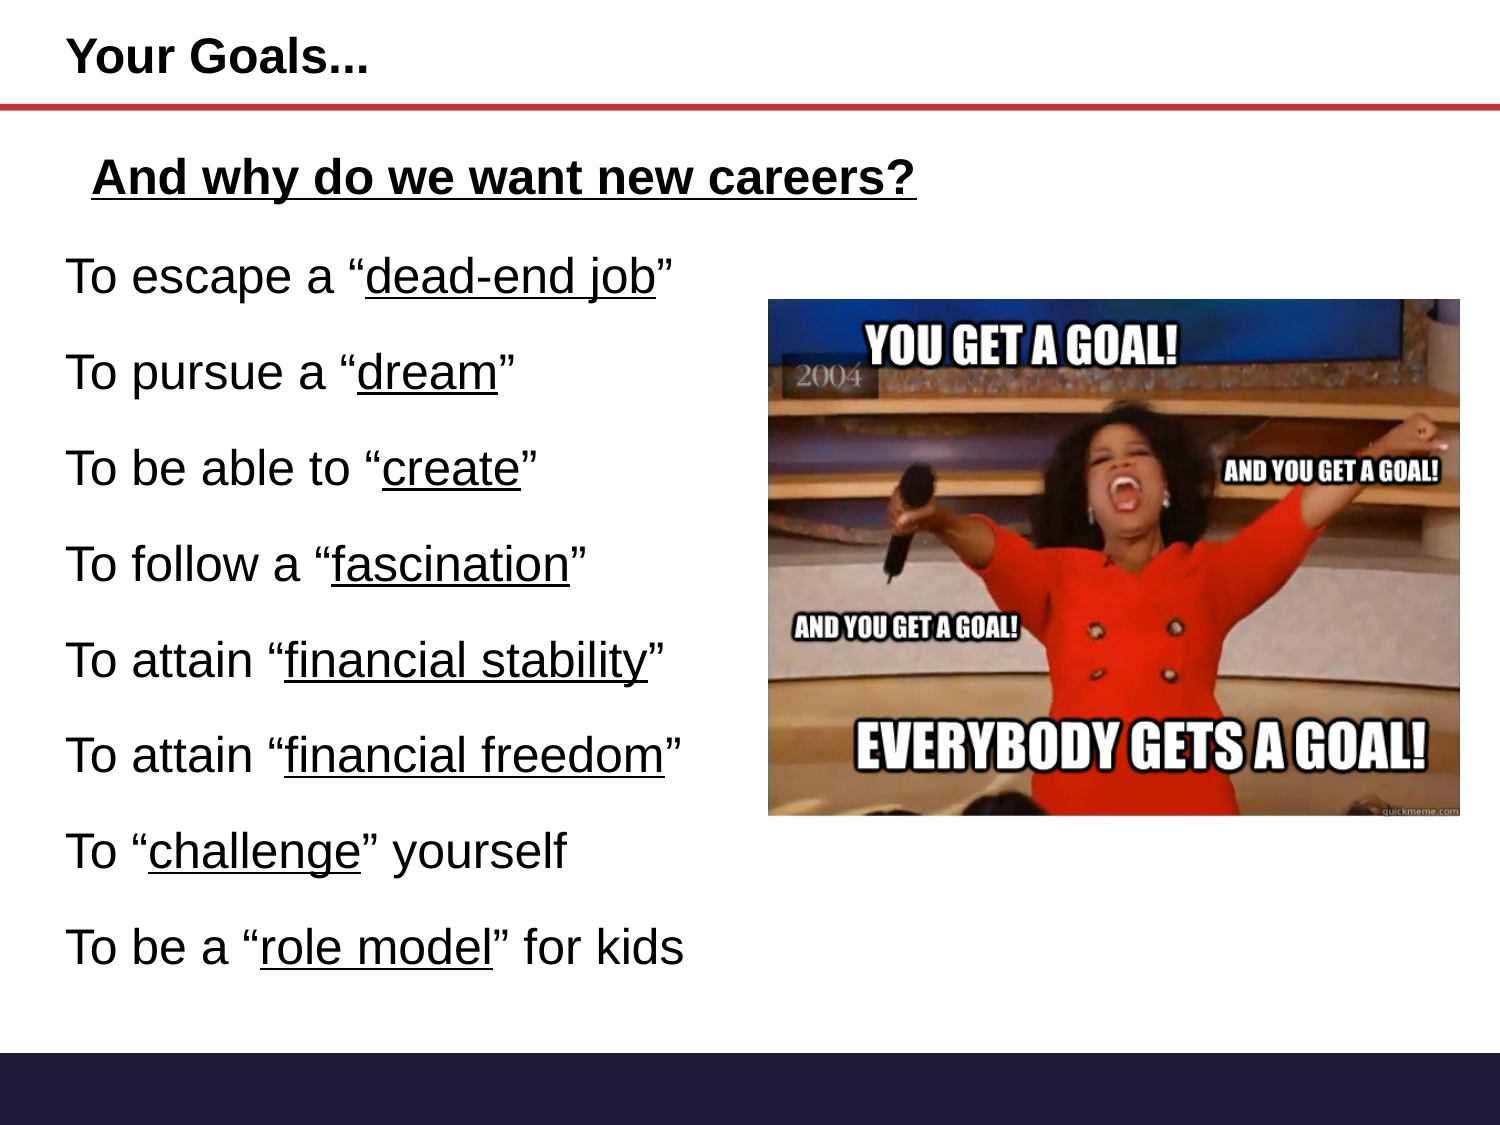

# Your Goals...
And why do we want new careers?
To escape a “dead-end job”
To pursue a “dream”
To be able to “create”
To follow a “fascination”
To attain “financial stability”
To attain “financial freedom”
To “challenge” yourself
To be a “role model” for kids